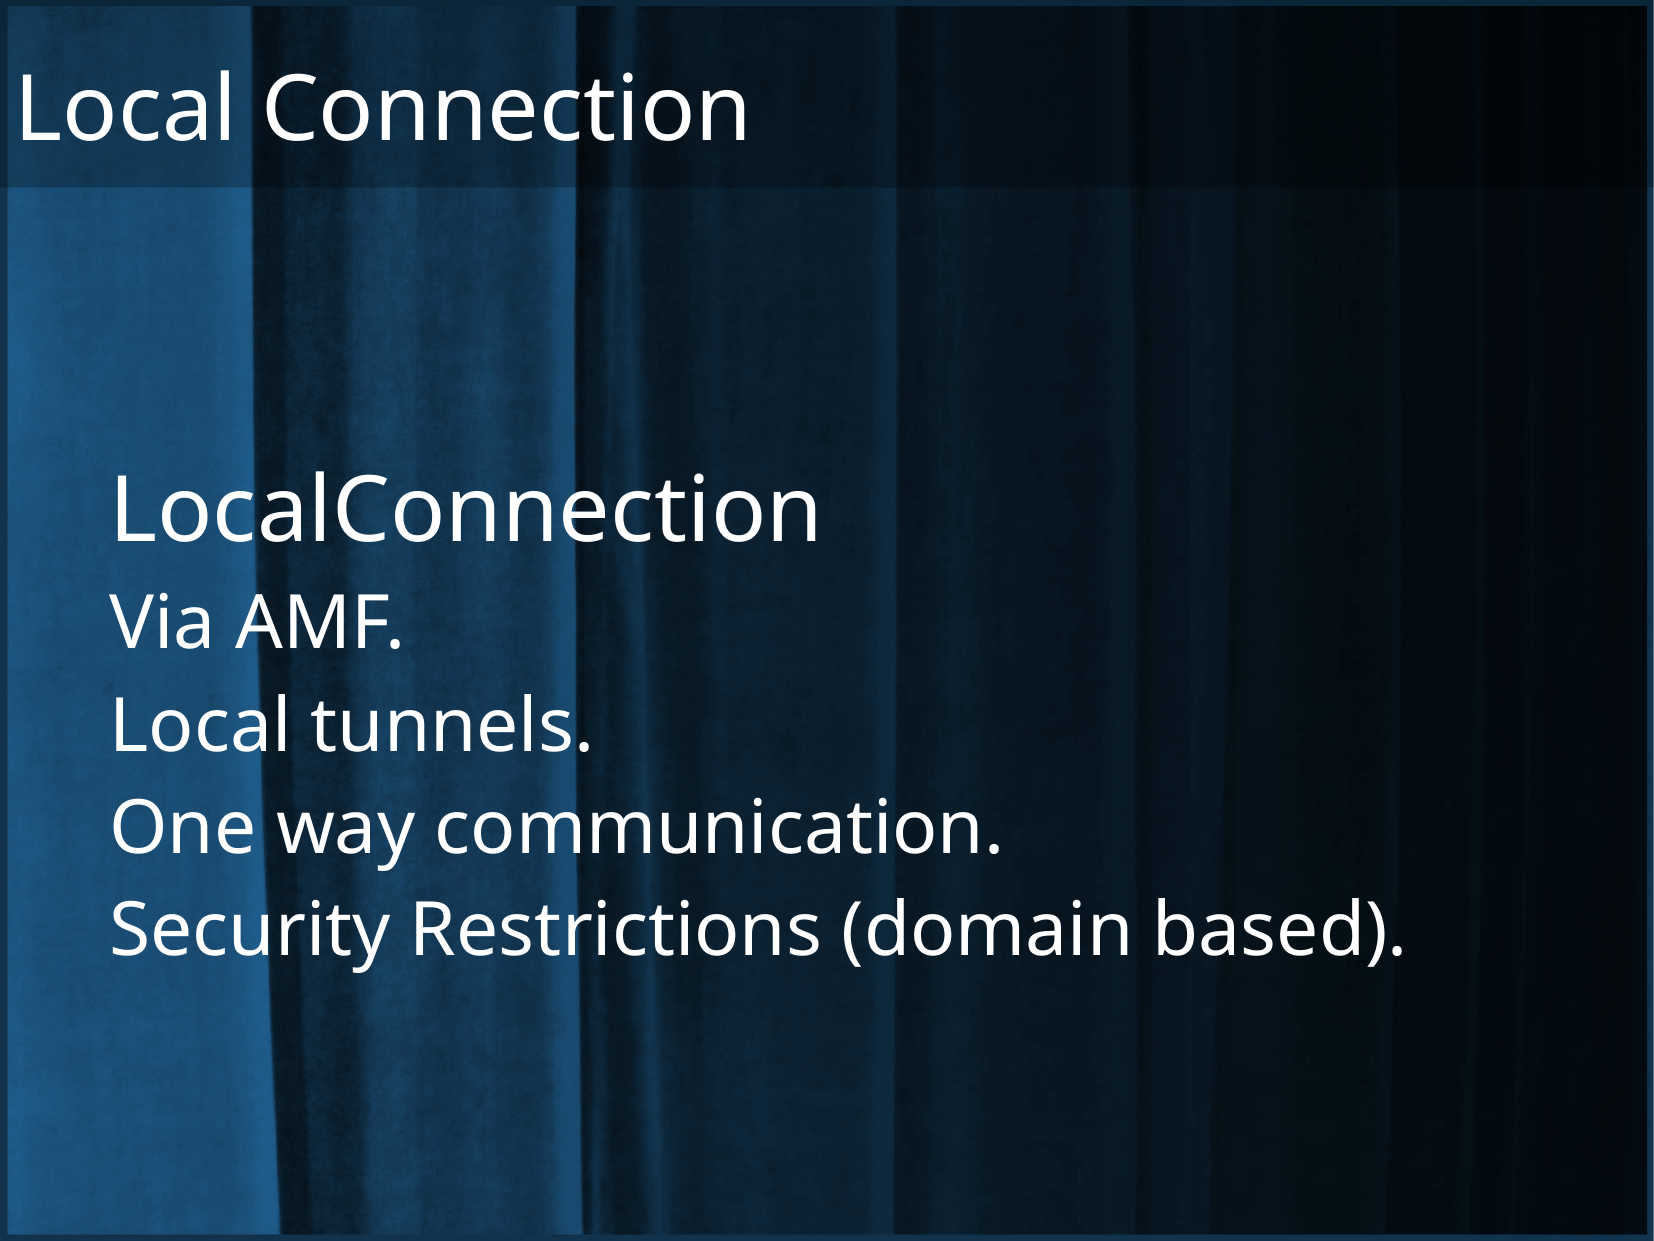

Local Connection
LocalConnection
Via AMF.
Local tunnels.
One way communication.
Security Restrictions (domain based).